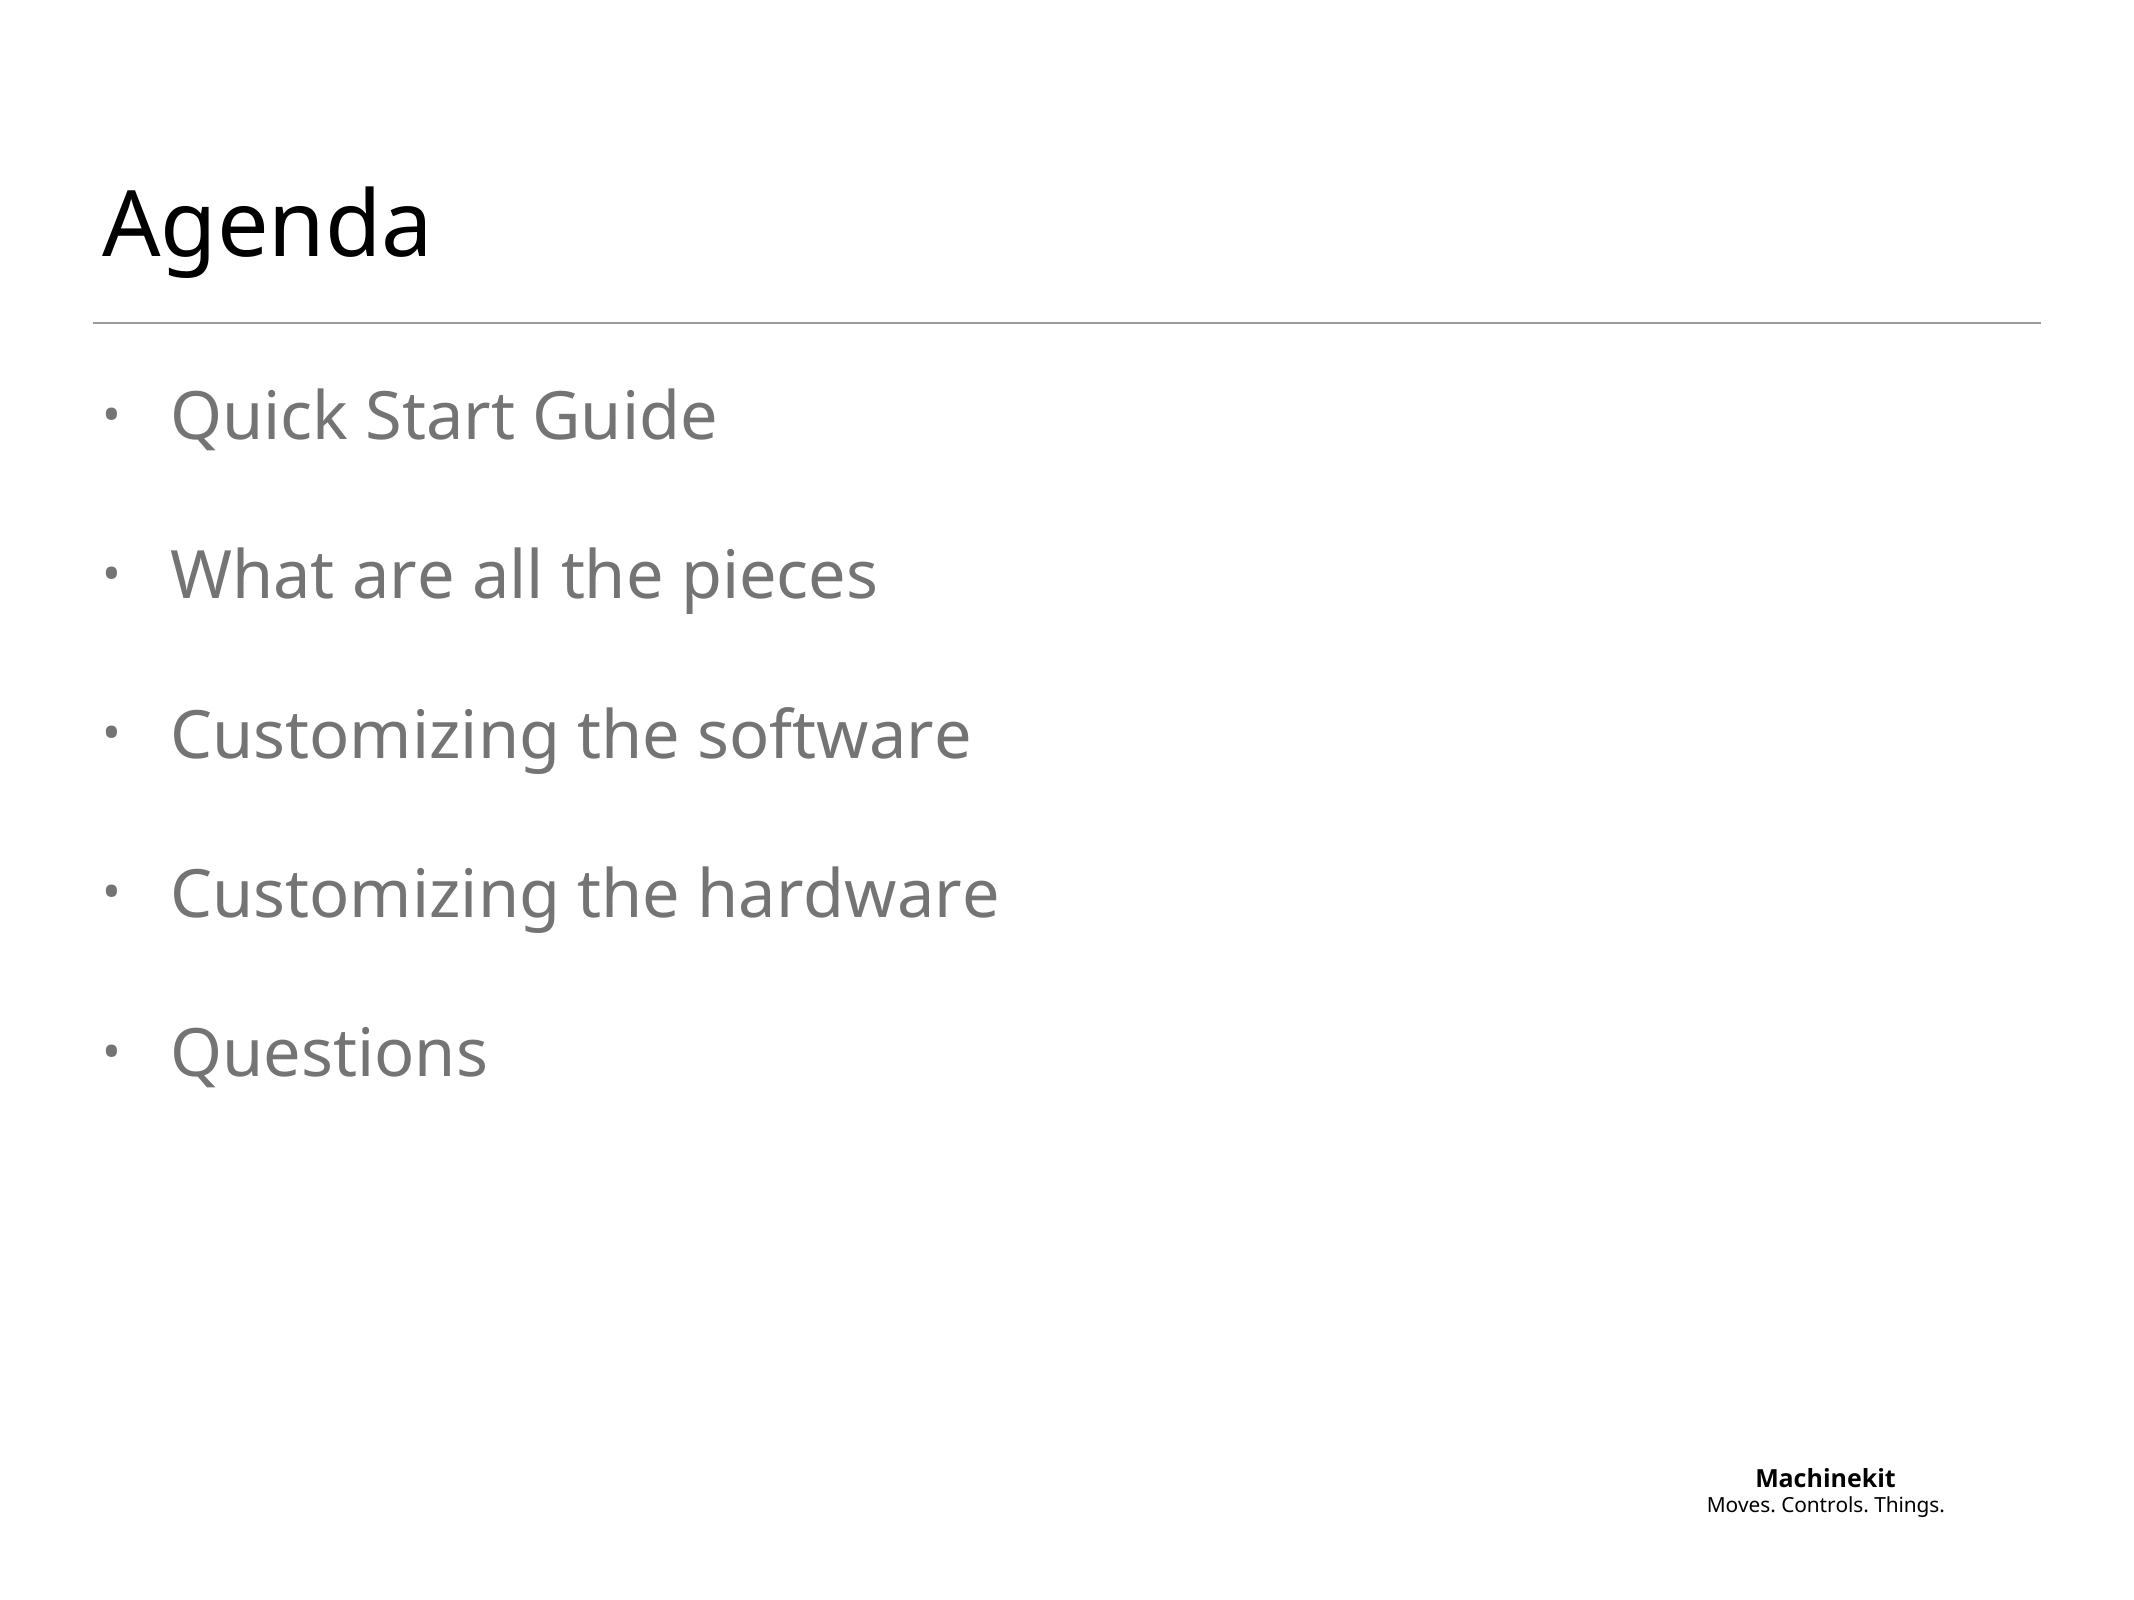

# Agenda
Quick Start Guide
What are all the pieces
Customizing the software
Customizing the hardware
Questions